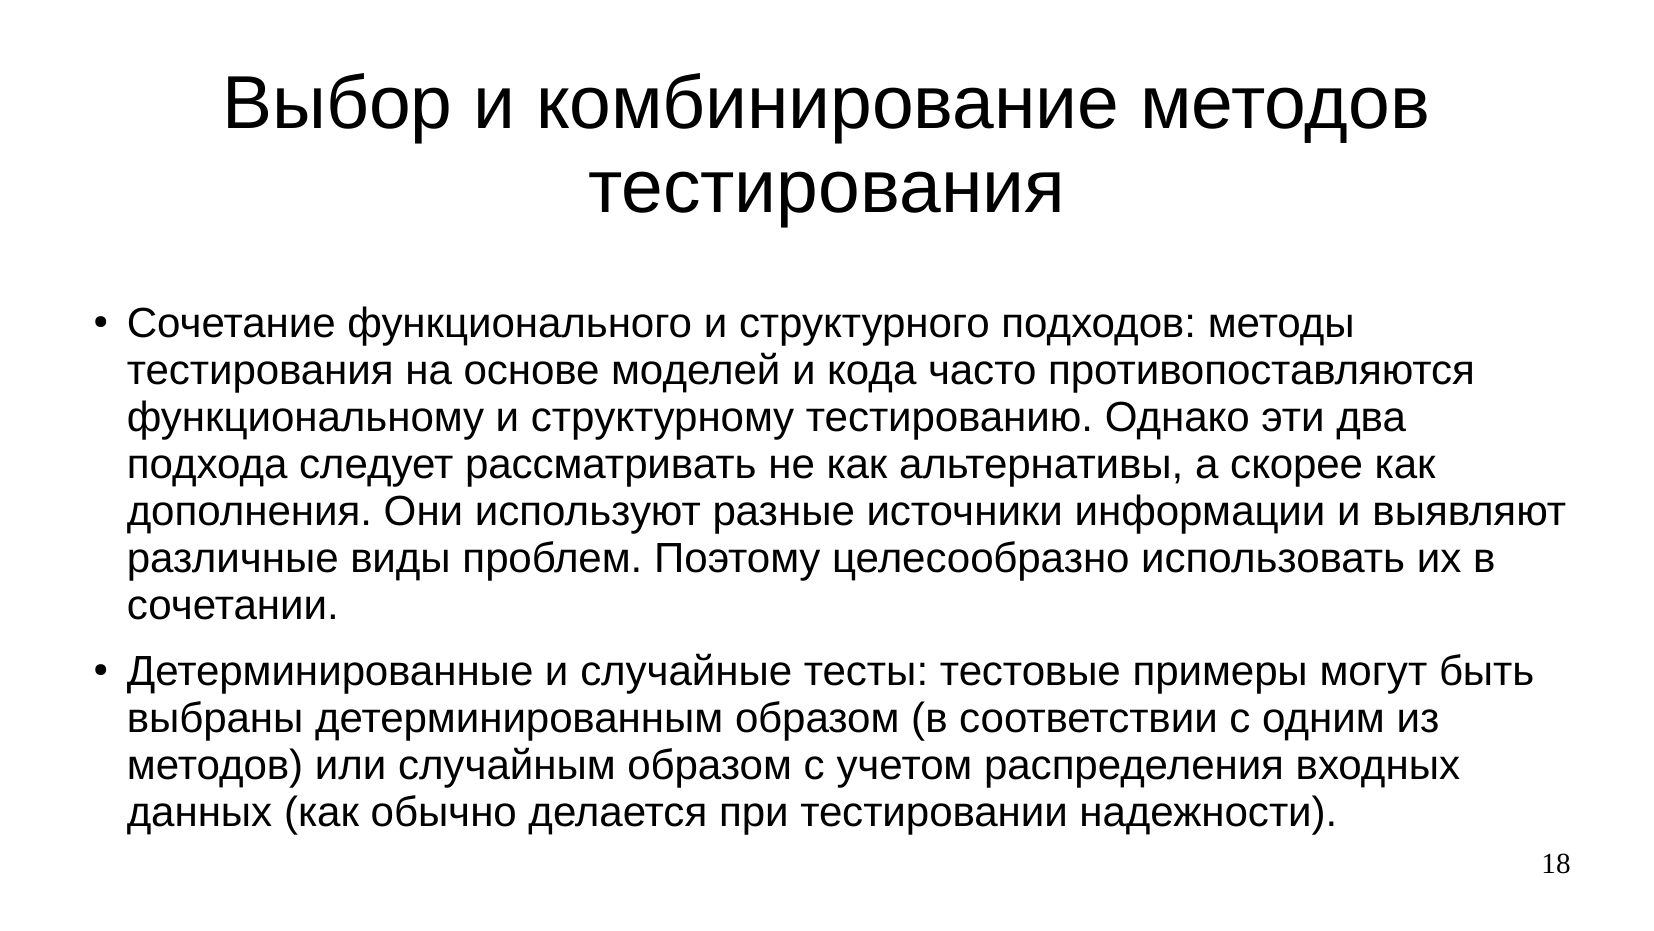

# Выбор и комбинирование методов тестирования
Сочетание функционального и структурного подходов: методы тестирования на основе моделей и кода часто противопоставляются функциональному и структурному тестированию. Однако эти два подхода следует рассматривать не как альтернативы, а скорее как дополнения. Они используют разные источники информации и выявляют различные виды проблем. Поэтому целесообразно использовать их в сочетании.
Детерминированные и случайные тесты: тестовые примеры могут быть выбраны детерминированным образом (в соответствии с одним из методов) или случайным образом с учетом распределения входных данных (как обычно делается при тестировании надежности).
18